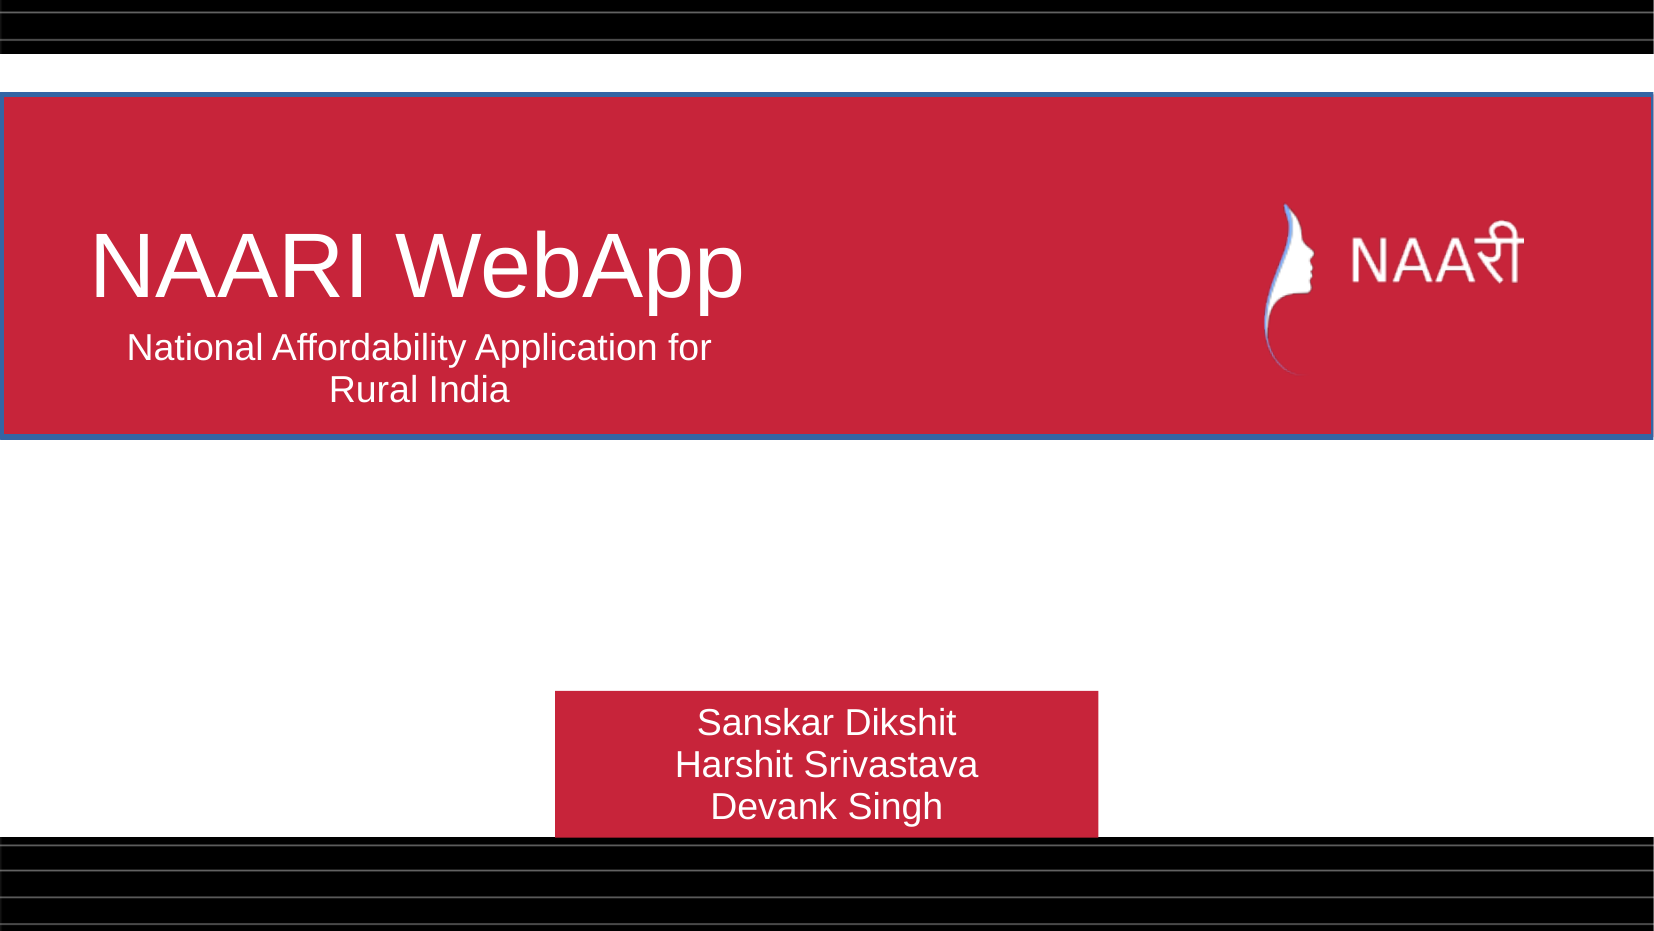

# NAARI WebApp
National Affordability Application for Rural India
Sanskar Dikshit
Harshit Srivastava
Devank Singh